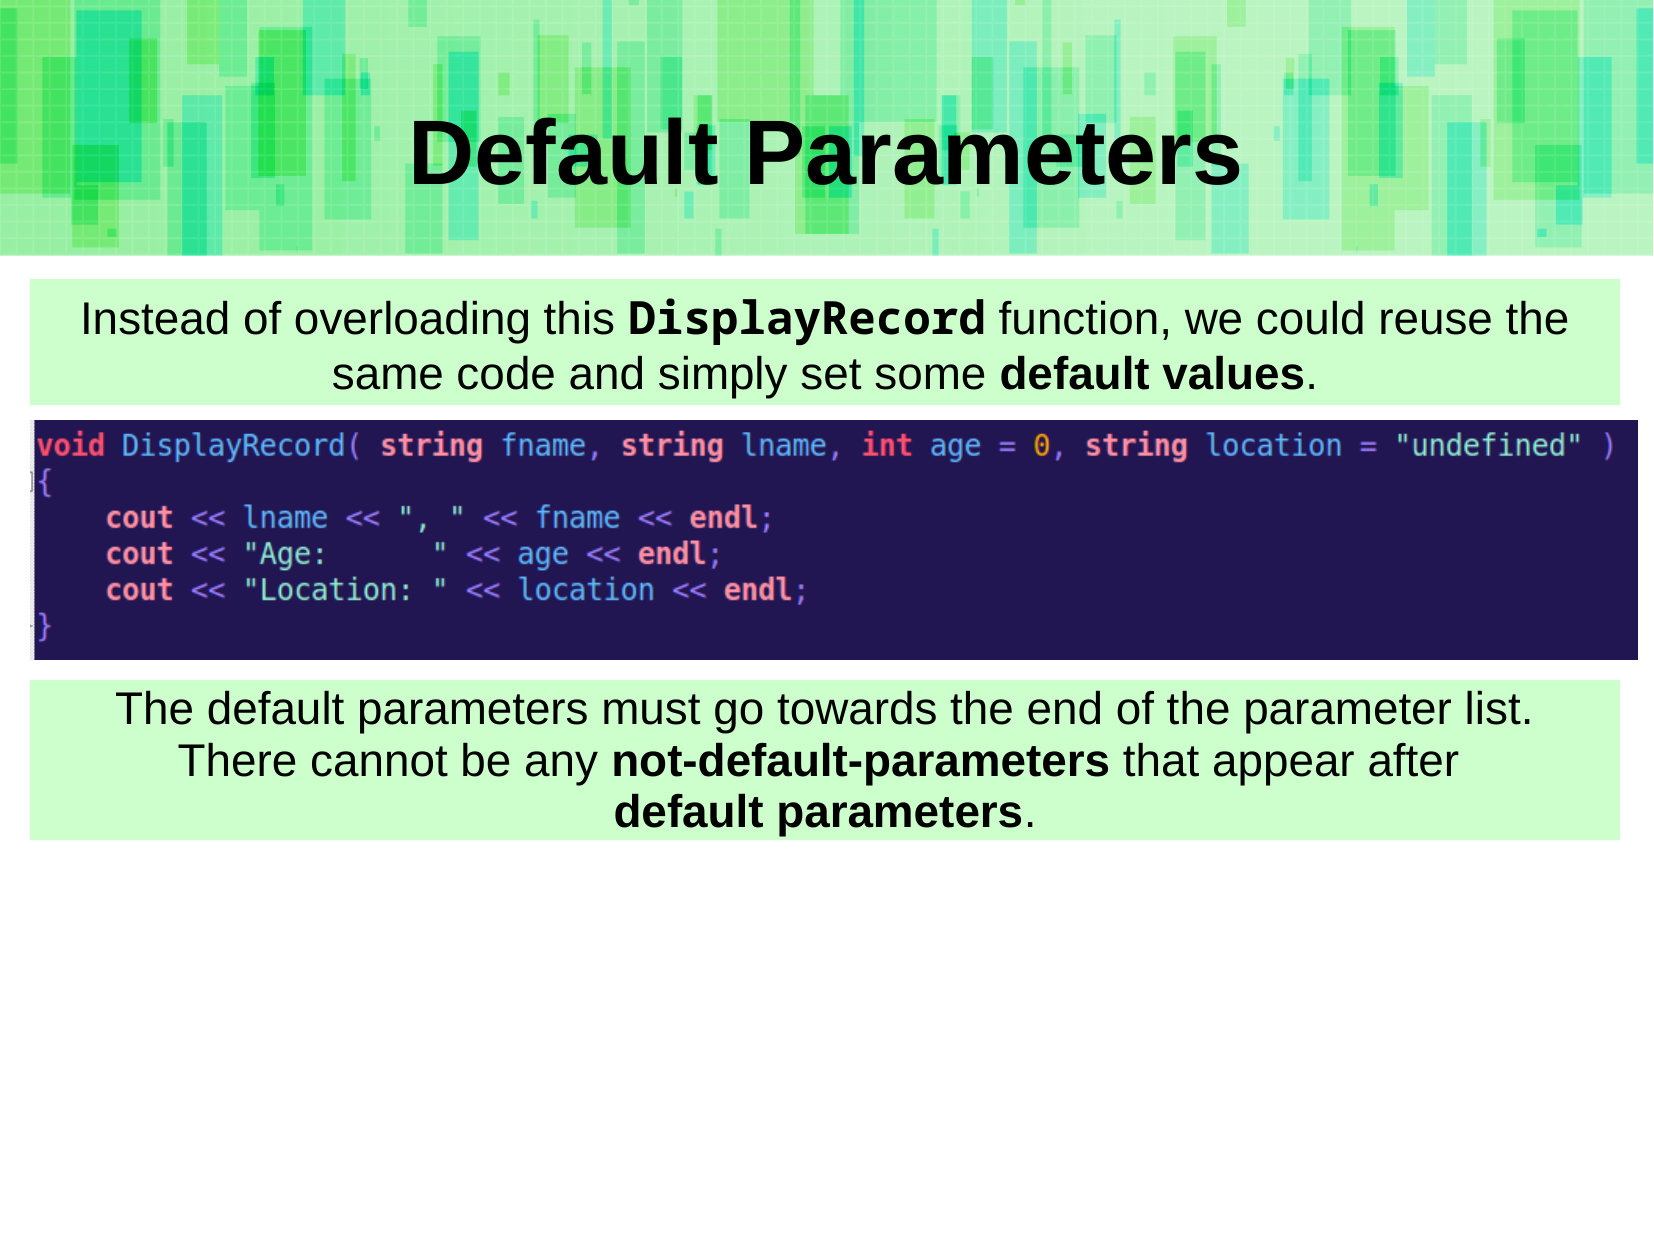

# Default Parameters
Instead of overloading this DisplayRecord function, we could reuse the same code and simply set some default values.
The default parameters must go towards the end of the parameter list.
There cannot be any not-default-parameters that appear after
default parameters.